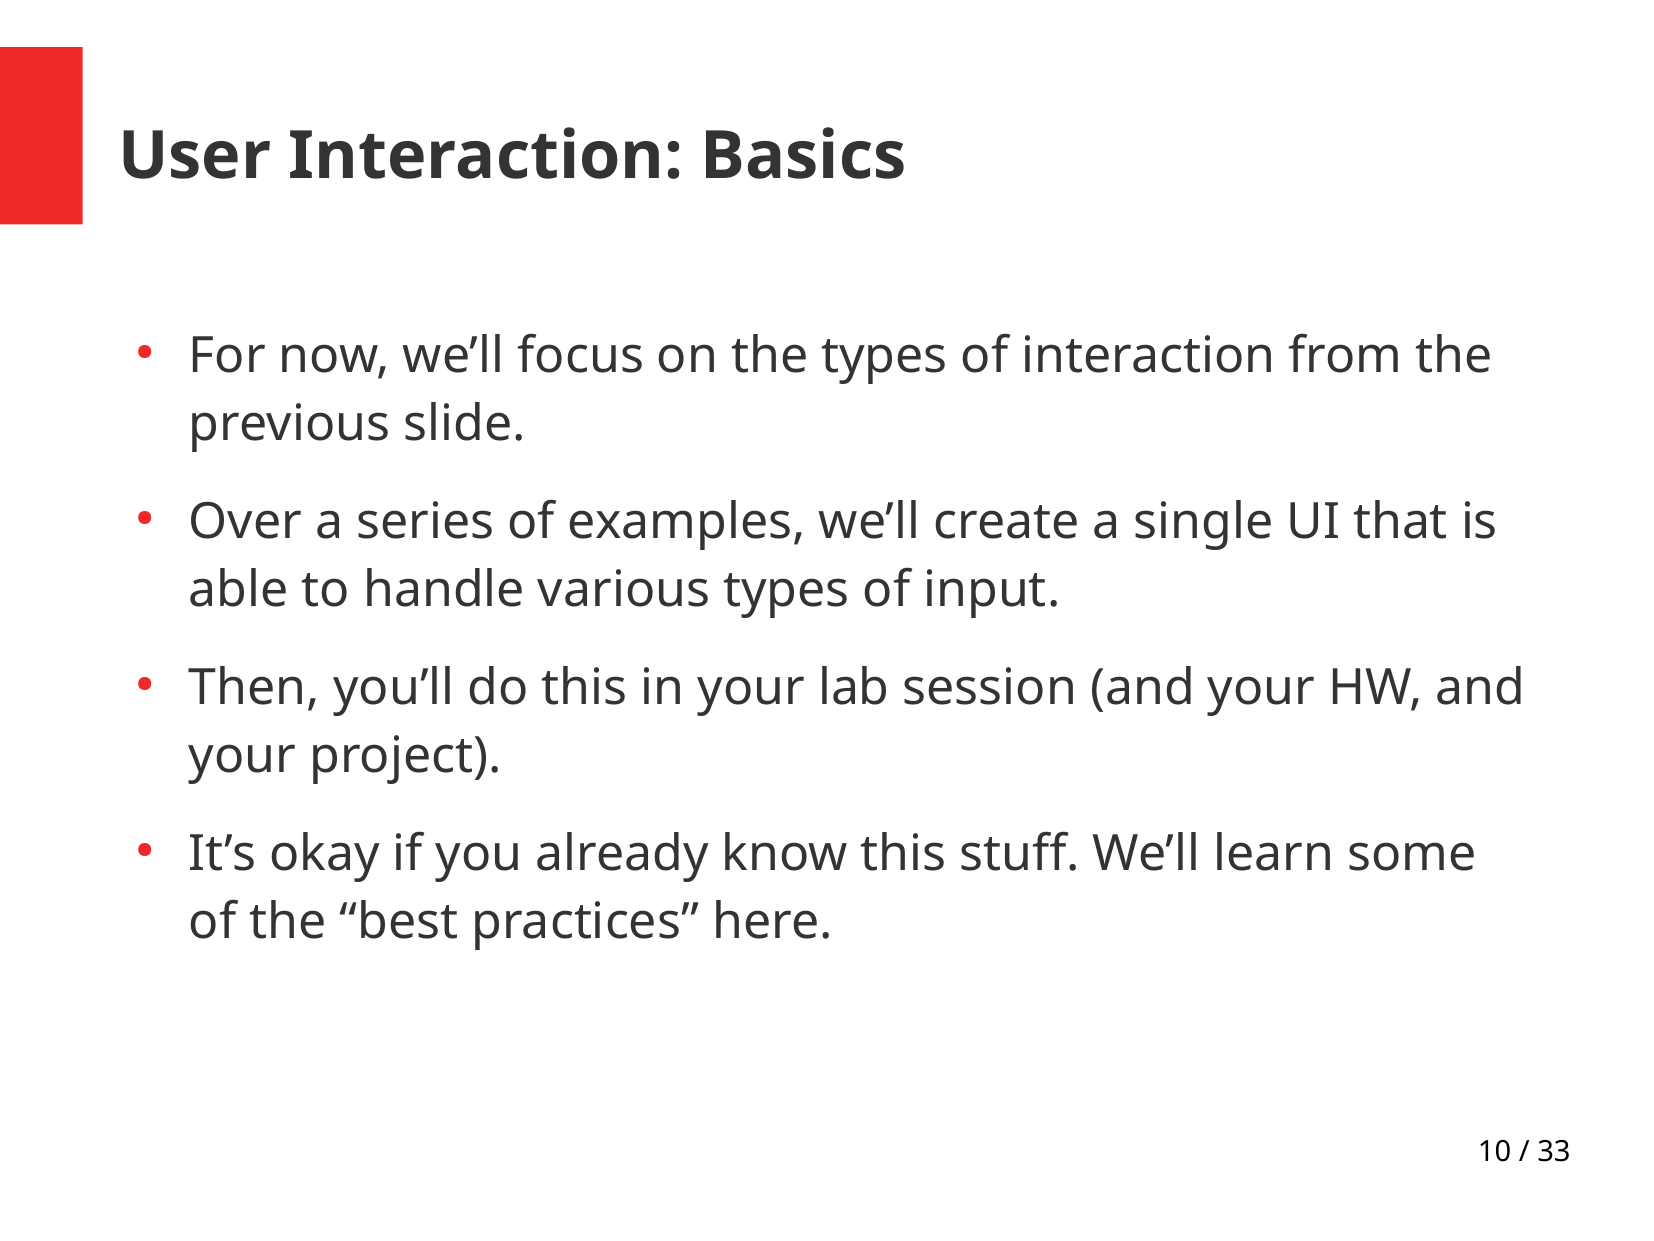

# User Interaction: Basics
For now, we’ll focus on the types of interaction from the previous slide.
Over a series of examples, we’ll create a single UI that is able to handle various types of input.
Then, you’ll do this in your lab session (and your HW, and your project).
It’s okay if you already know this stuff. We’ll learn some of the “best practices” here.
10